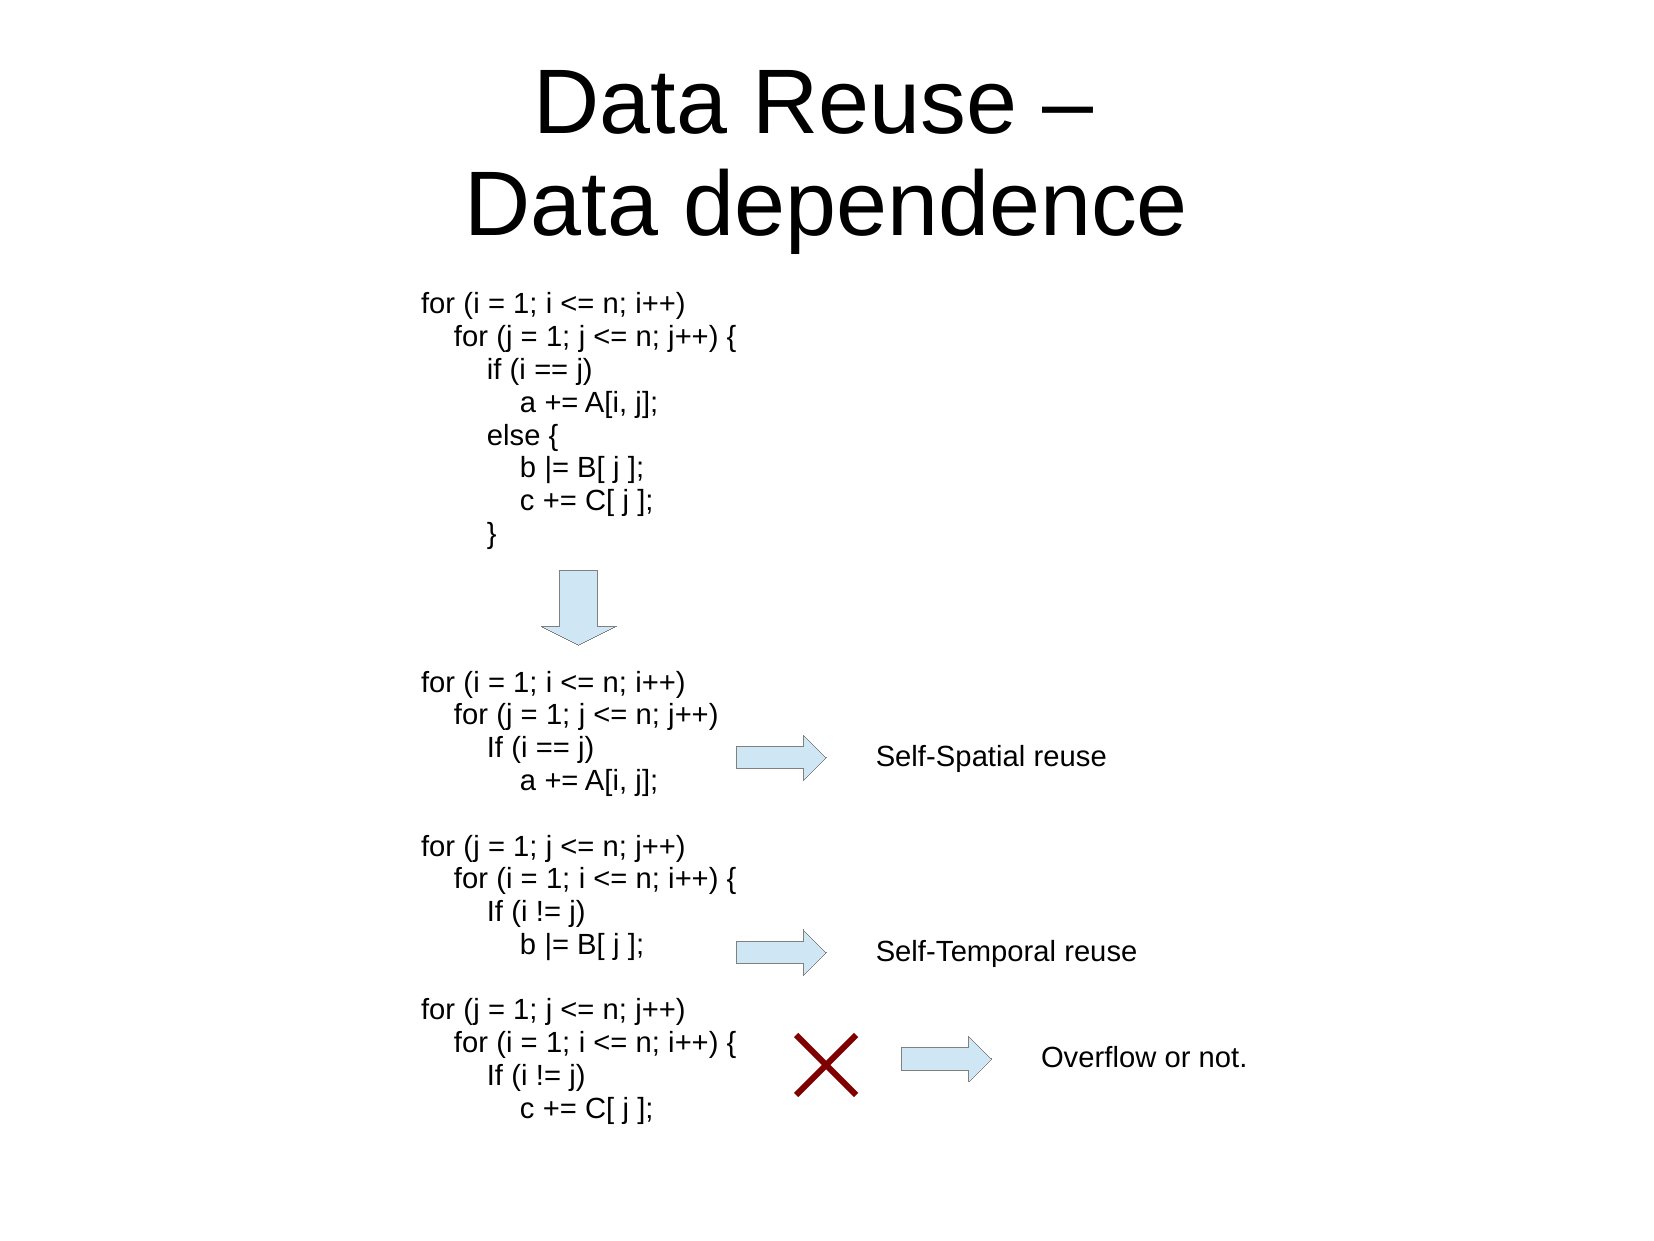

# Data Reuse – Data dependence
for (i = 1; i <= n; i++)
 for (j = 1; j <= n; j++) {
 if (i == j)
 a += A[i, j];
 else {
 b |= B[ j ];
 c += C[ j ];
 }
for (i = 1; i <= n; i++)
 for (j = 1; j <= n; j++)
 If (i == j)
 a += A[i, j];
for (j = 1; j <= n; j++)
 for (i = 1; i <= n; i++) {
 If (i != j)
 b |= B[ j ];
for (j = 1; j <= n; j++)
 for (i = 1; i <= n; i++) {
 If (i != j)
 c += C[ j ];
Self-Spatial reuse
Self-Temporal reuse
Overflow or not.